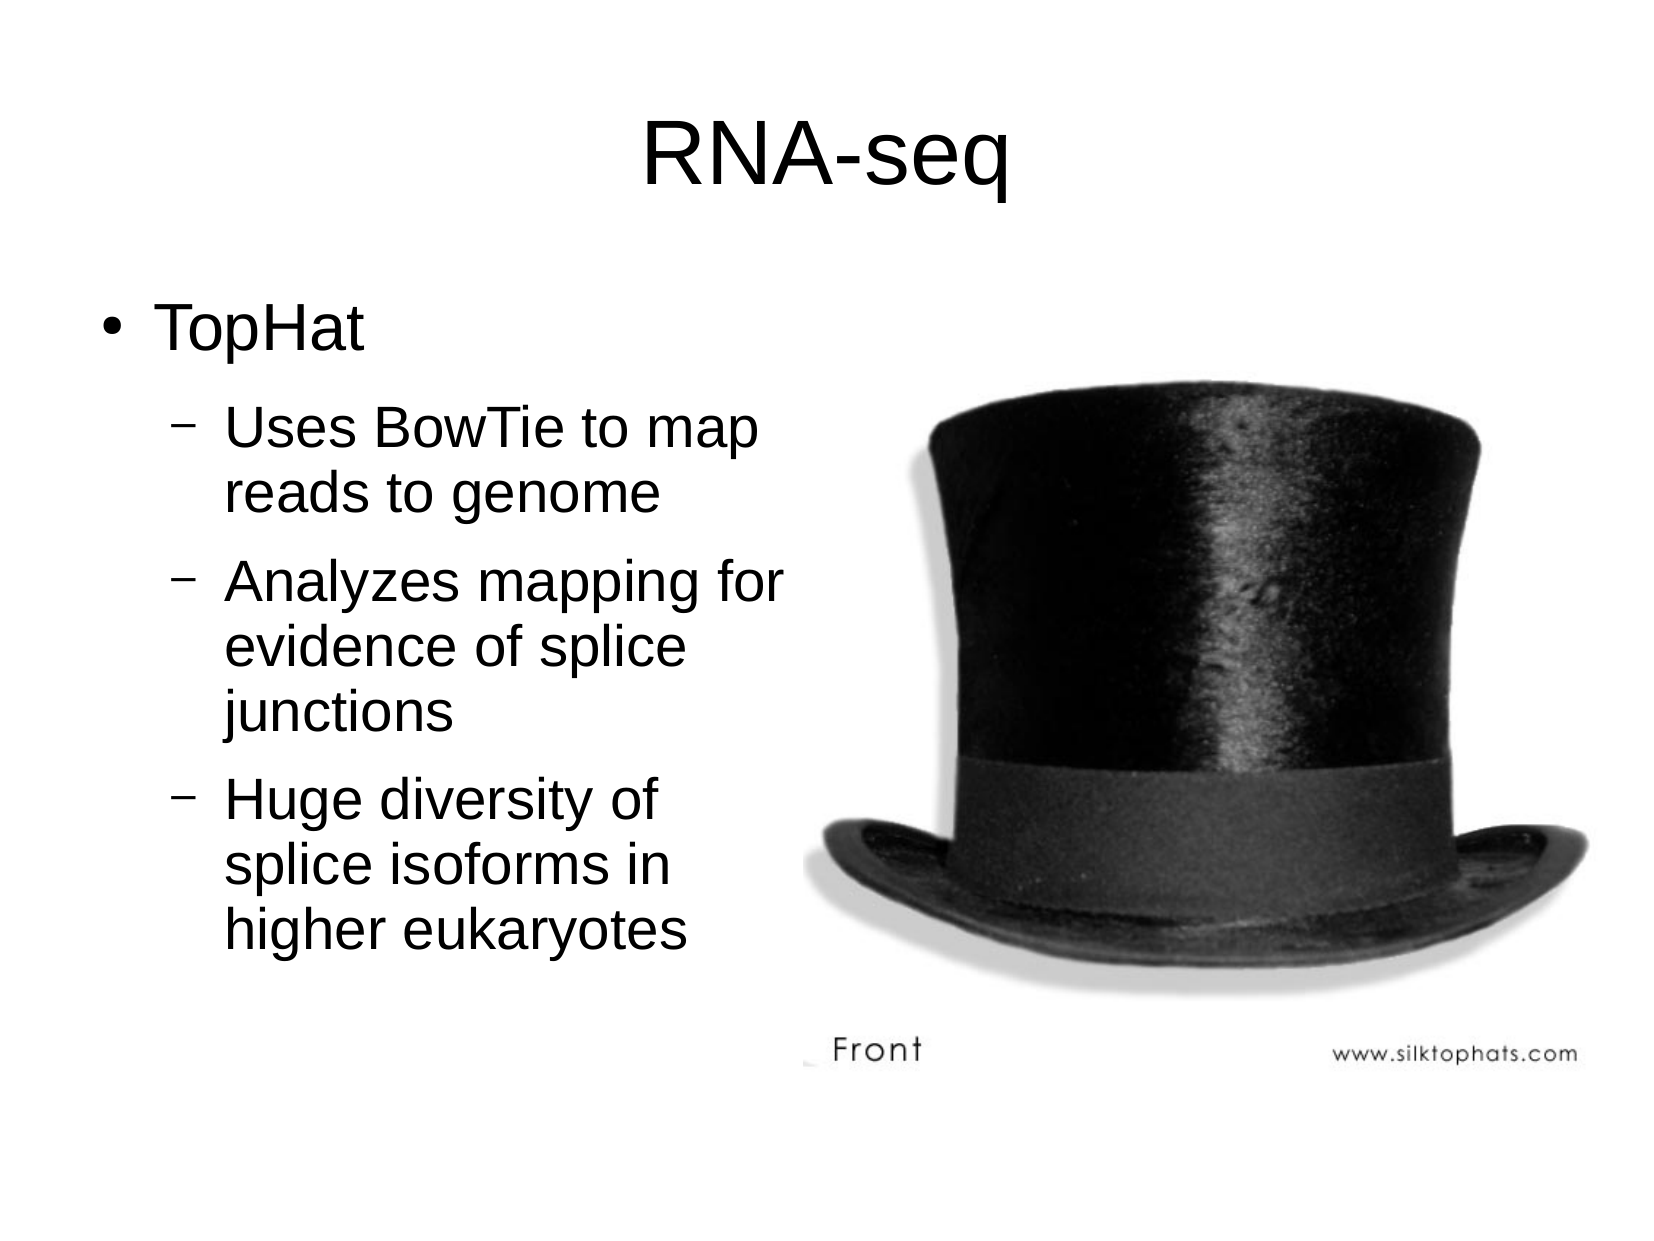

# RNA-seq
TopHat
Uses BowTie to map reads to genome
Analyzes mapping for evidence of splice junctions
Huge diversity of splice isoforms in higher eukaryotes